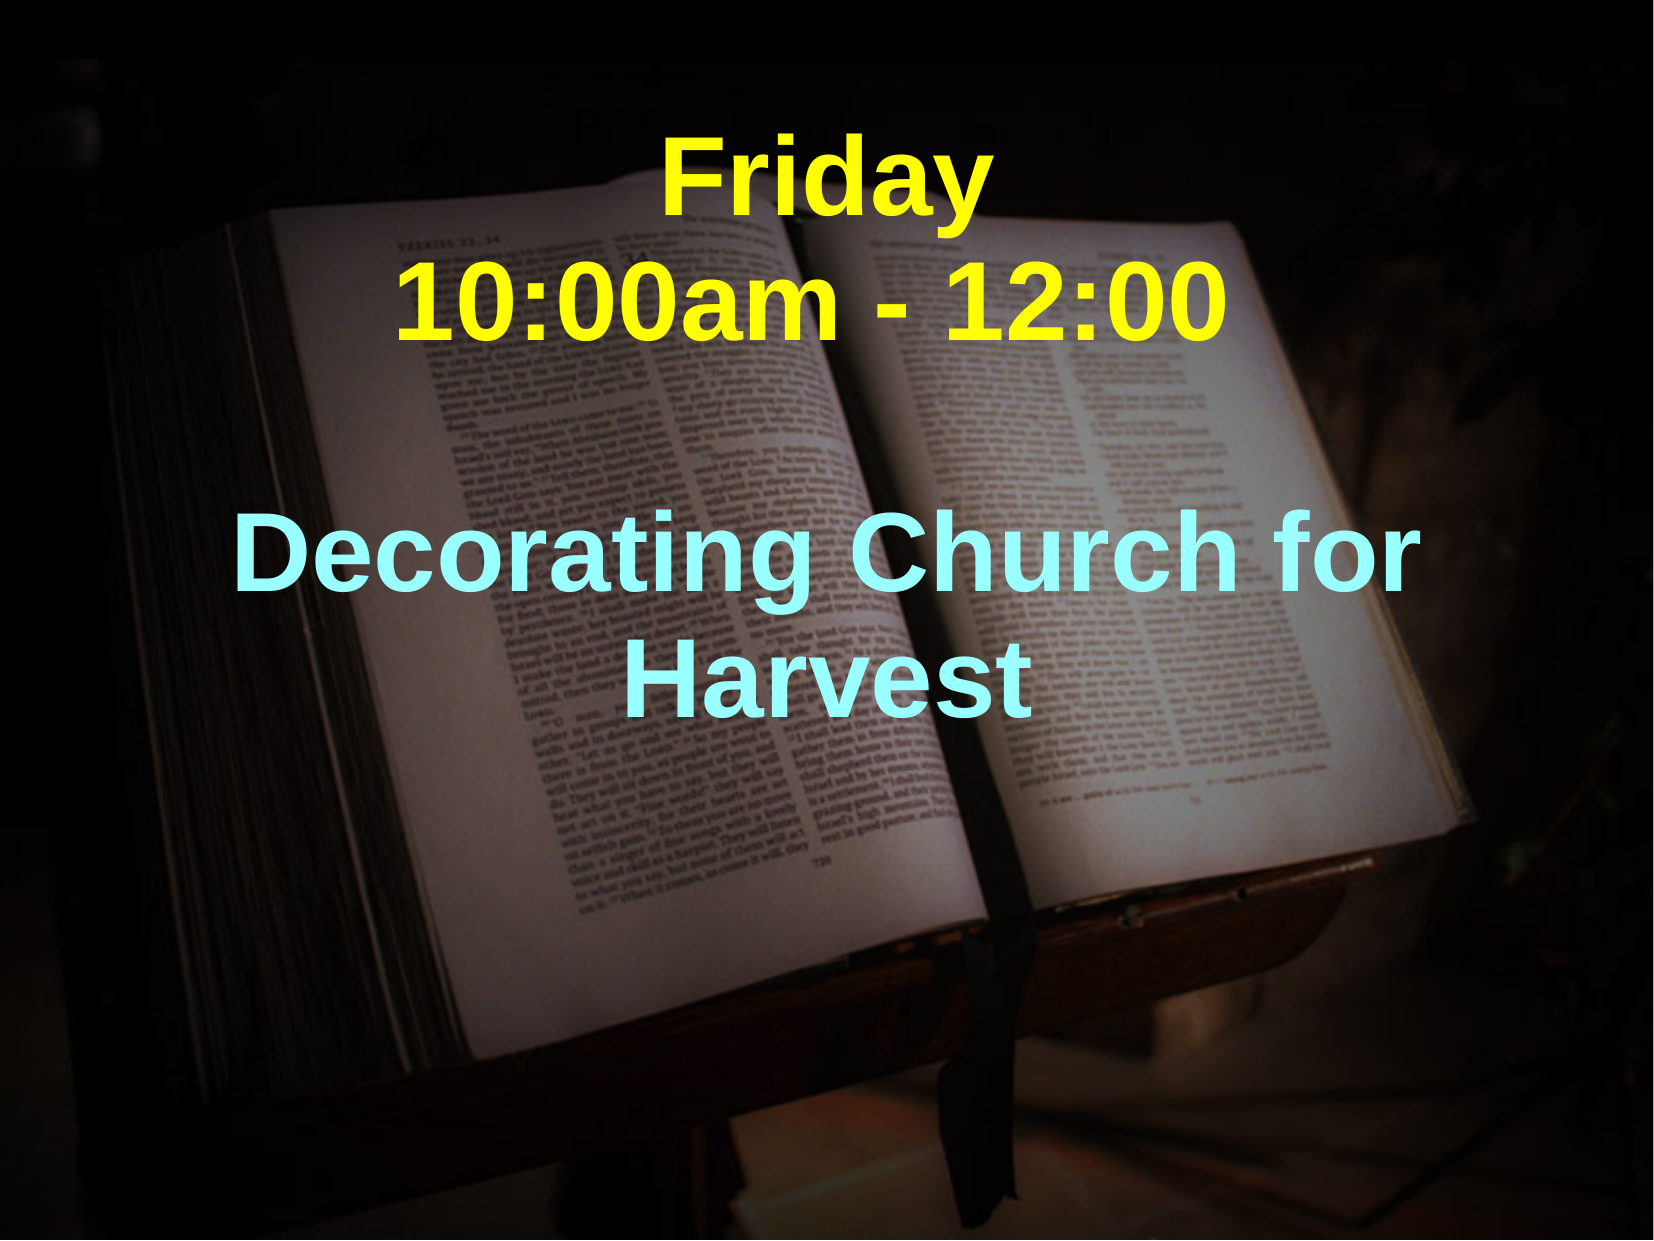

#
Friday
10:00am - 12:00
Decorating Church for Harvest